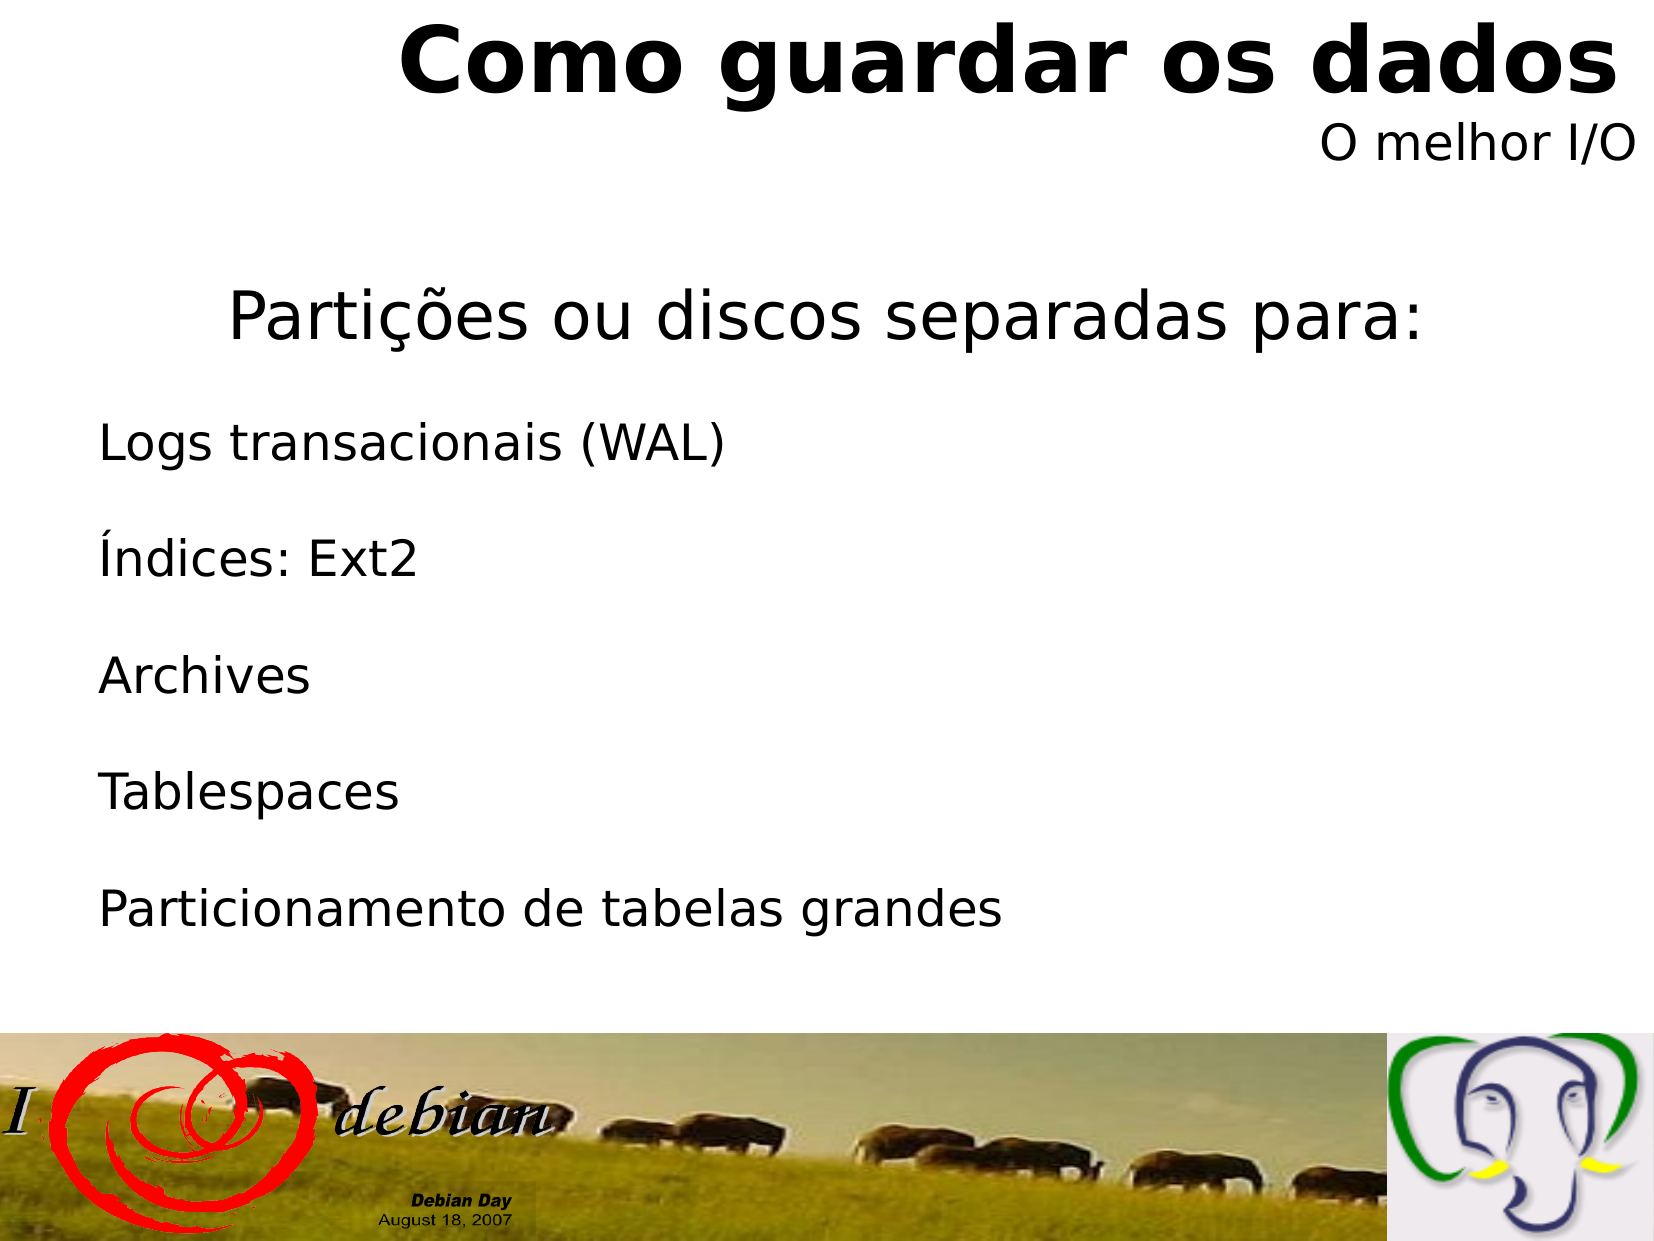

Como guardar os dados
O melhor I/O
# Partições ou discos separadas para:
 Logs transacionais (WAL)
 Índices: Ext2
 Archives
 Tablespaces
 Particionamento de tabelas grandes